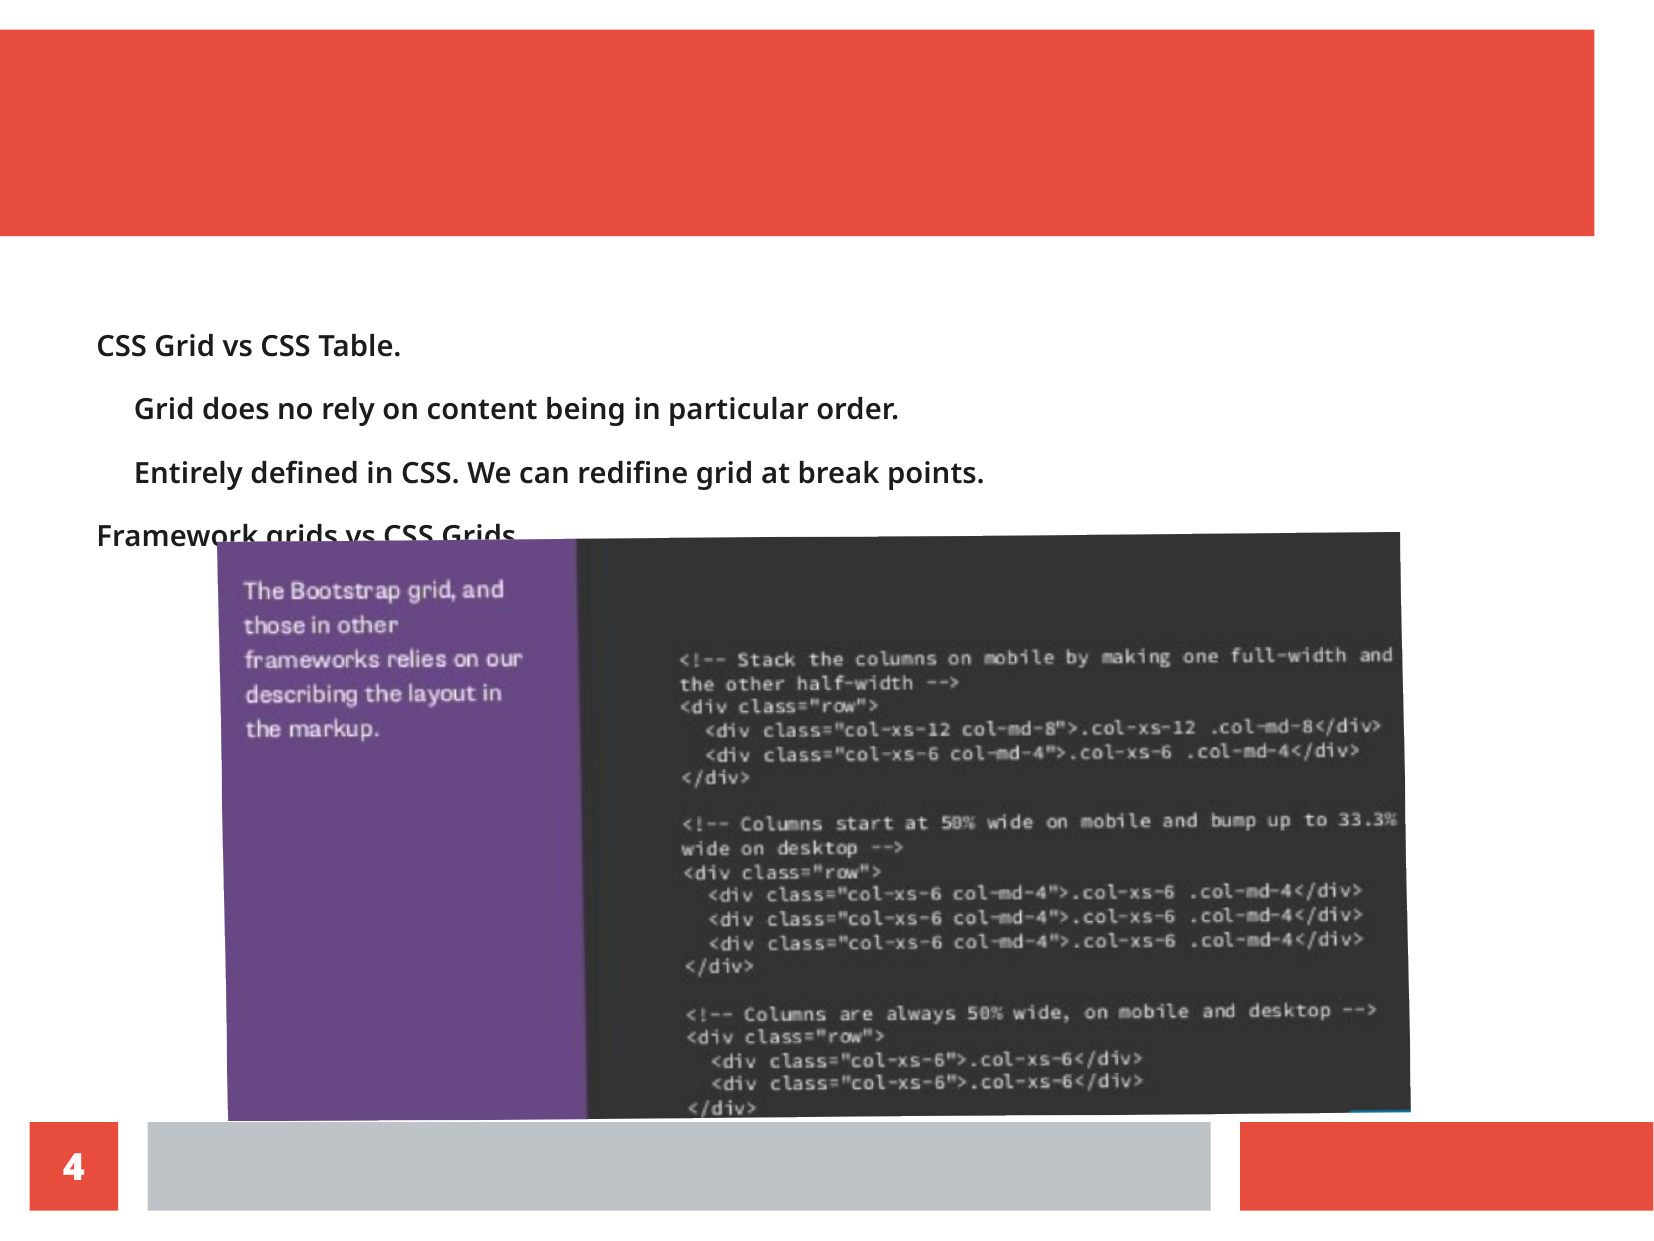

#
CSS Grid vs CSS Table.
Grid does no rely on content being in particular order.
Entirely defined in CSS. We can redifine grid at break points.
Framework grids vs CSS Grids.
4